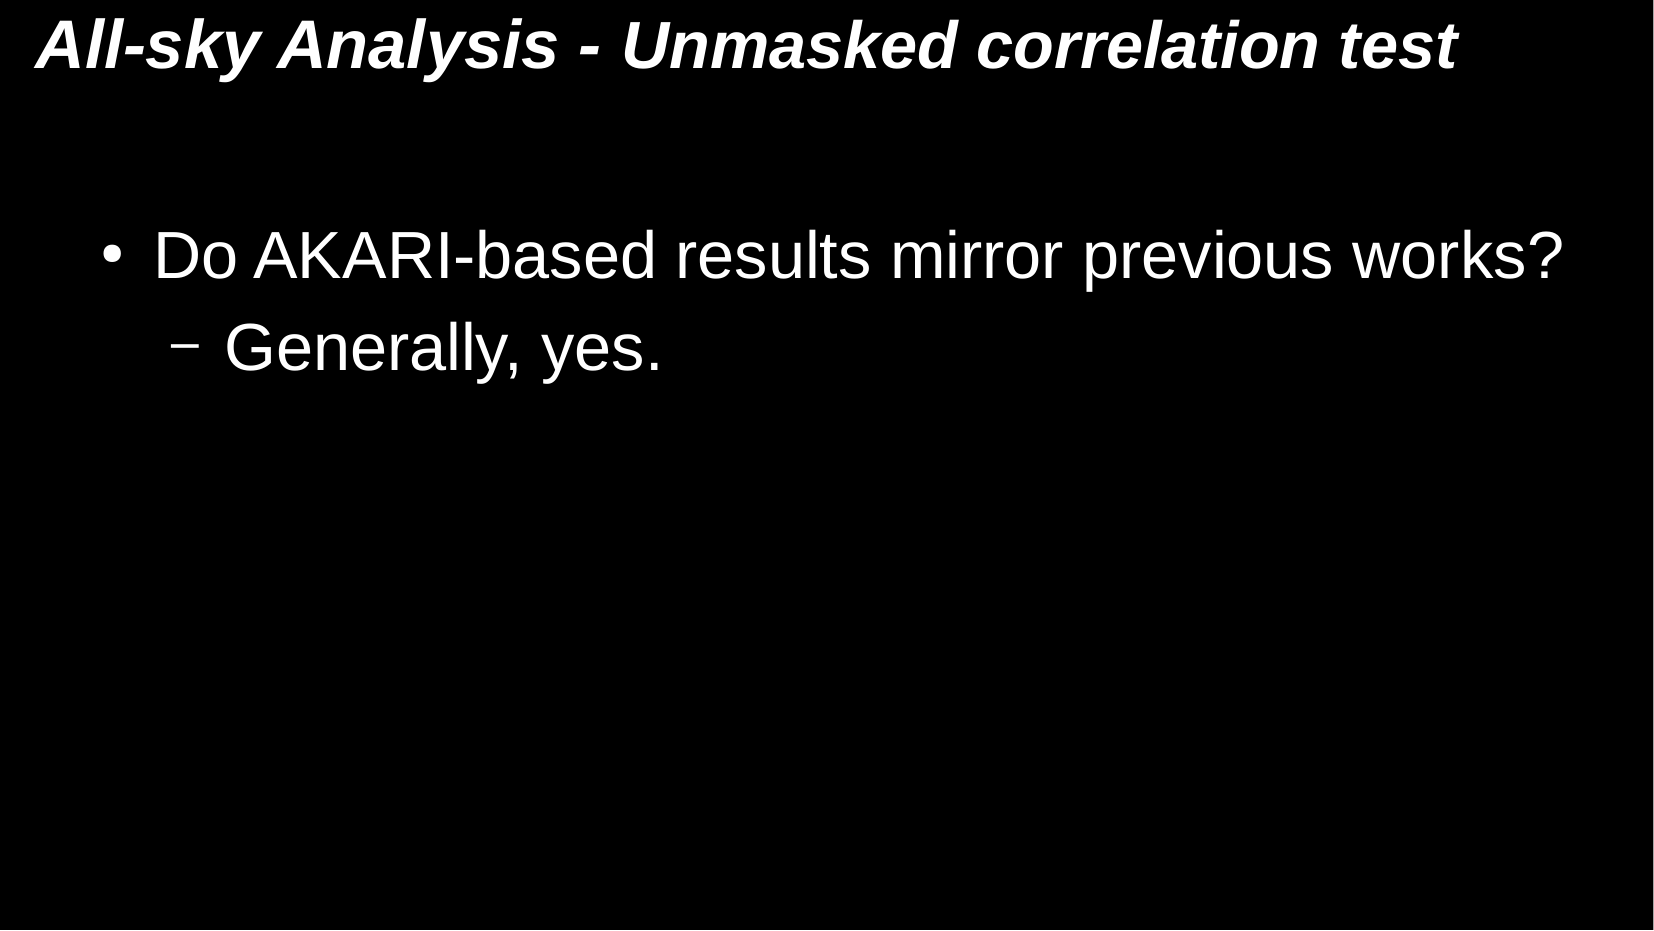

# All-sky Analysis - Unmasked correlation test
Do AKARI-based results mirror previous works?
Generally, yes.